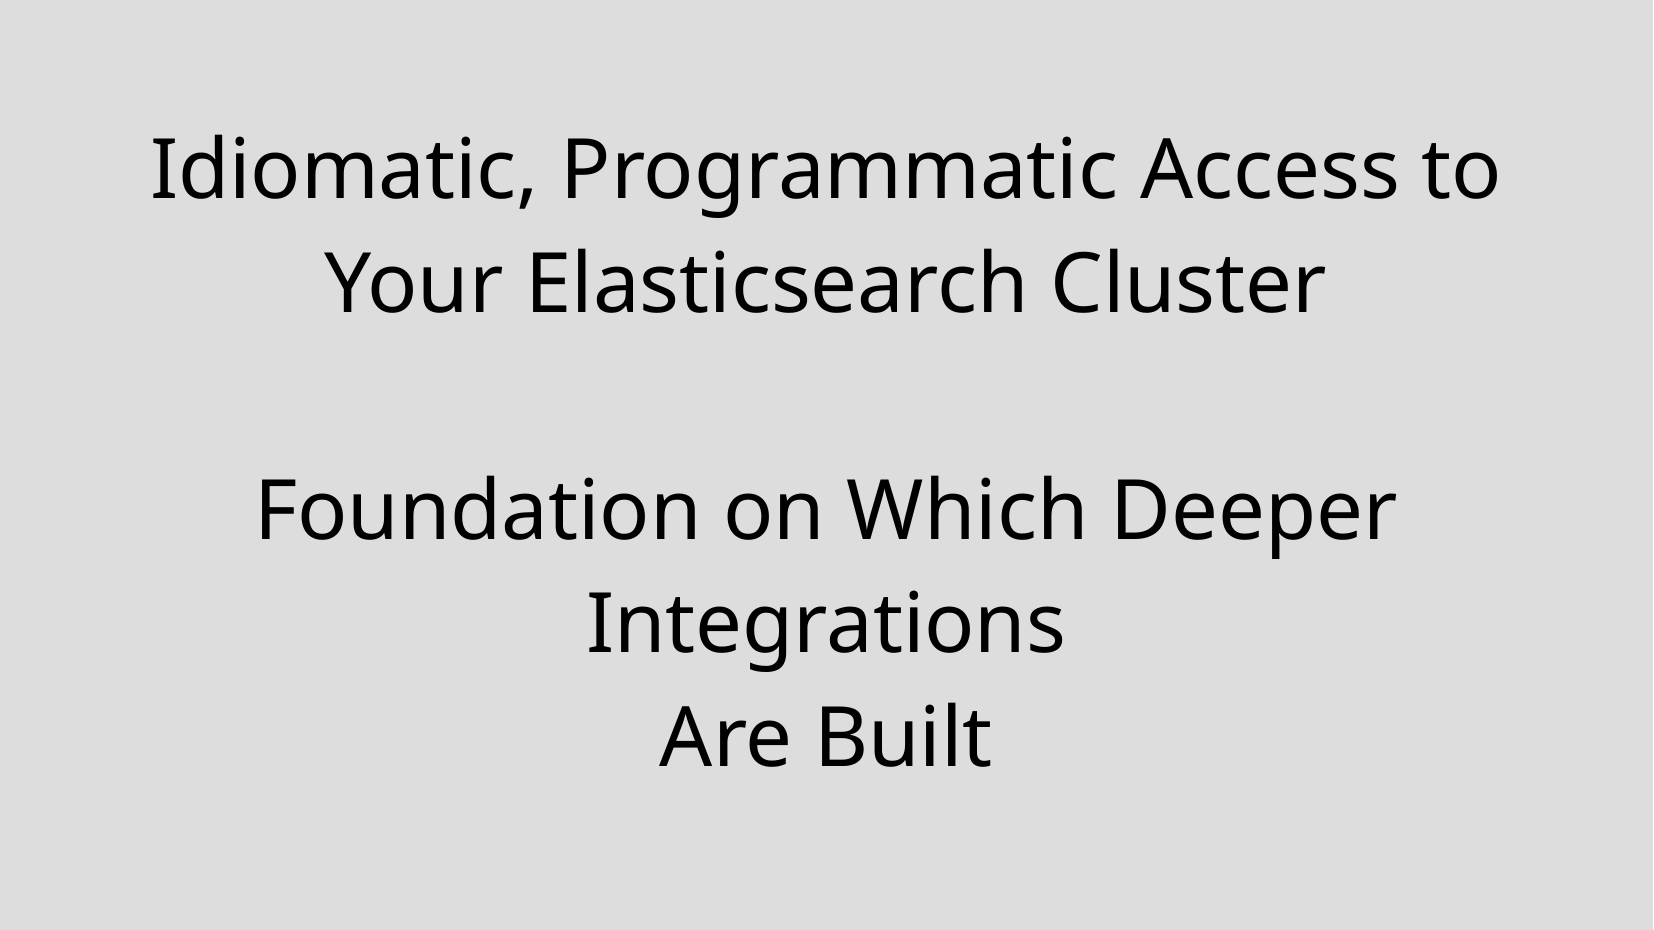

# Idiomatic, Programmatic Access to Your Elasticsearch Cluster
Foundation on Which Deeper Integrations
Are Built